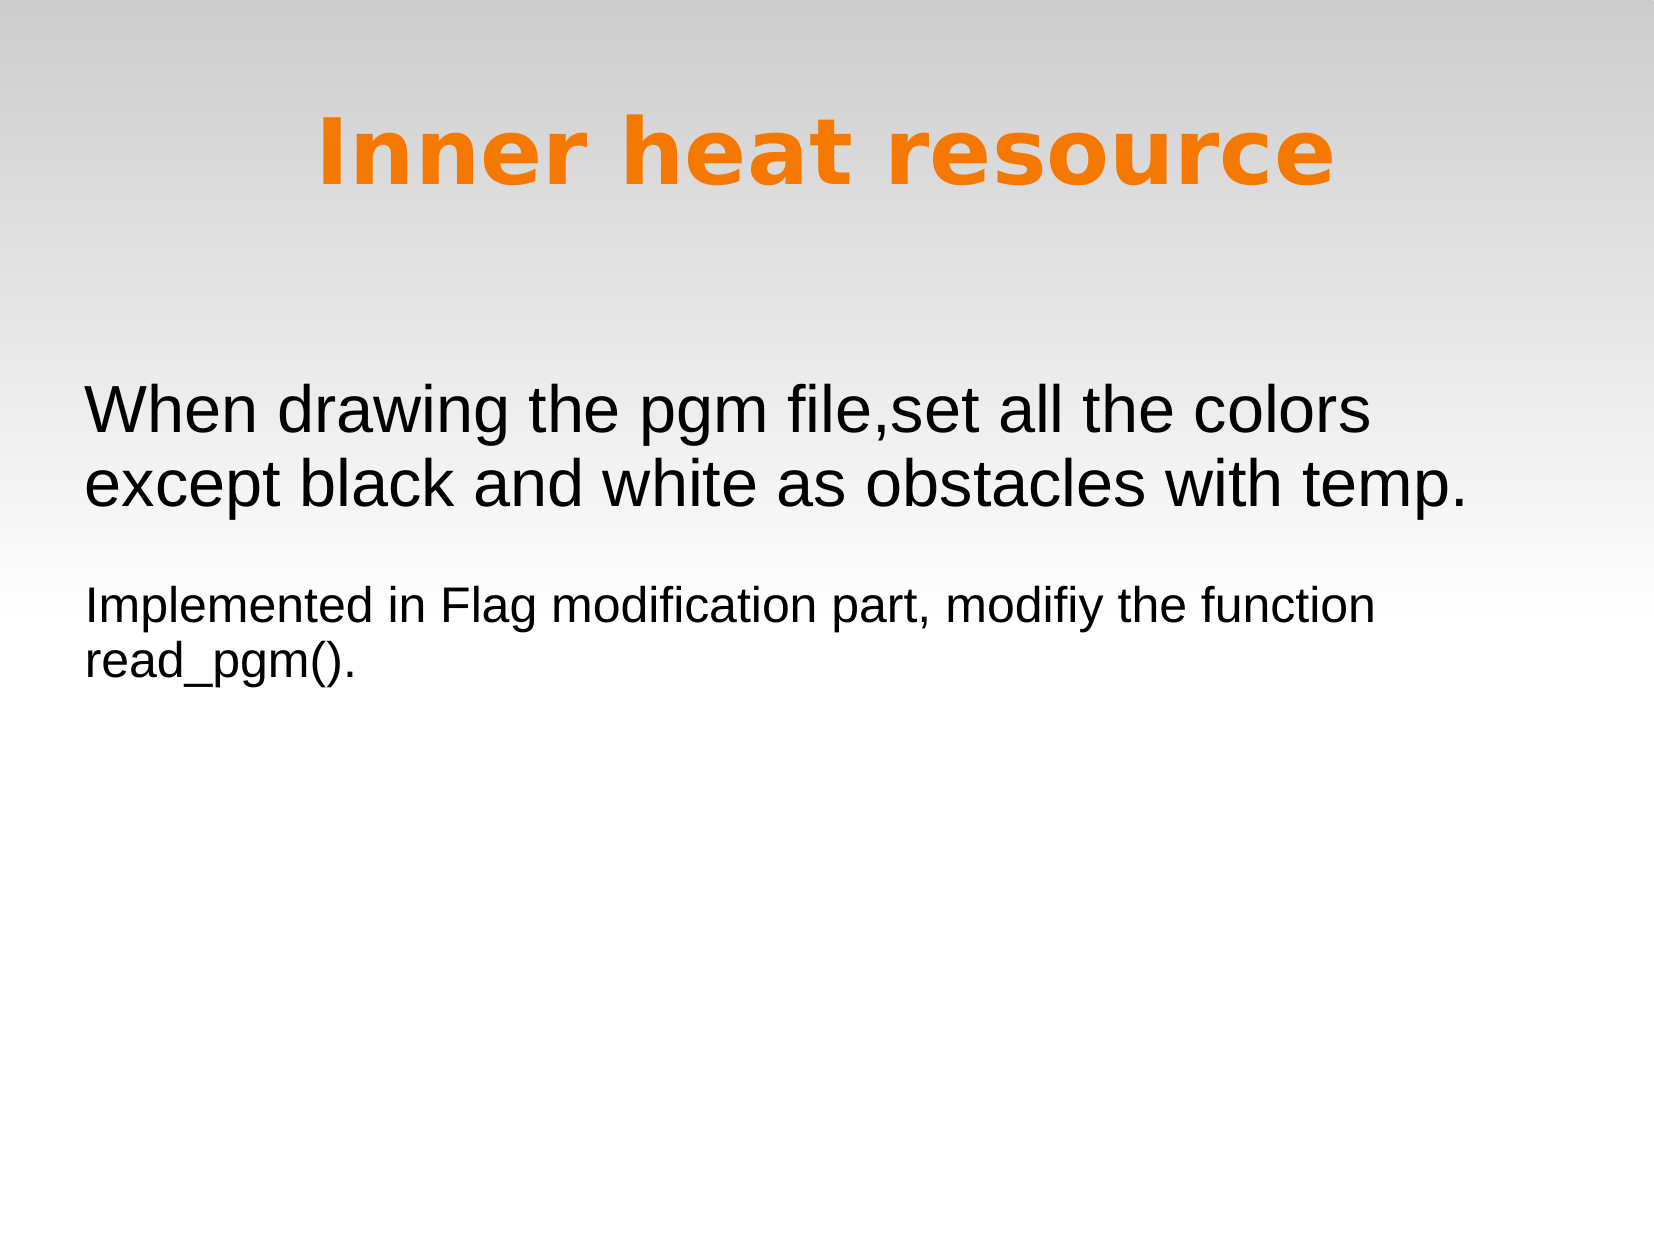

# Inner heat resource
When drawing the pgm file,set all the colors except black and white as obstacles with temp.
Implemented in Flag modification part, modifiy the function read_pgm().